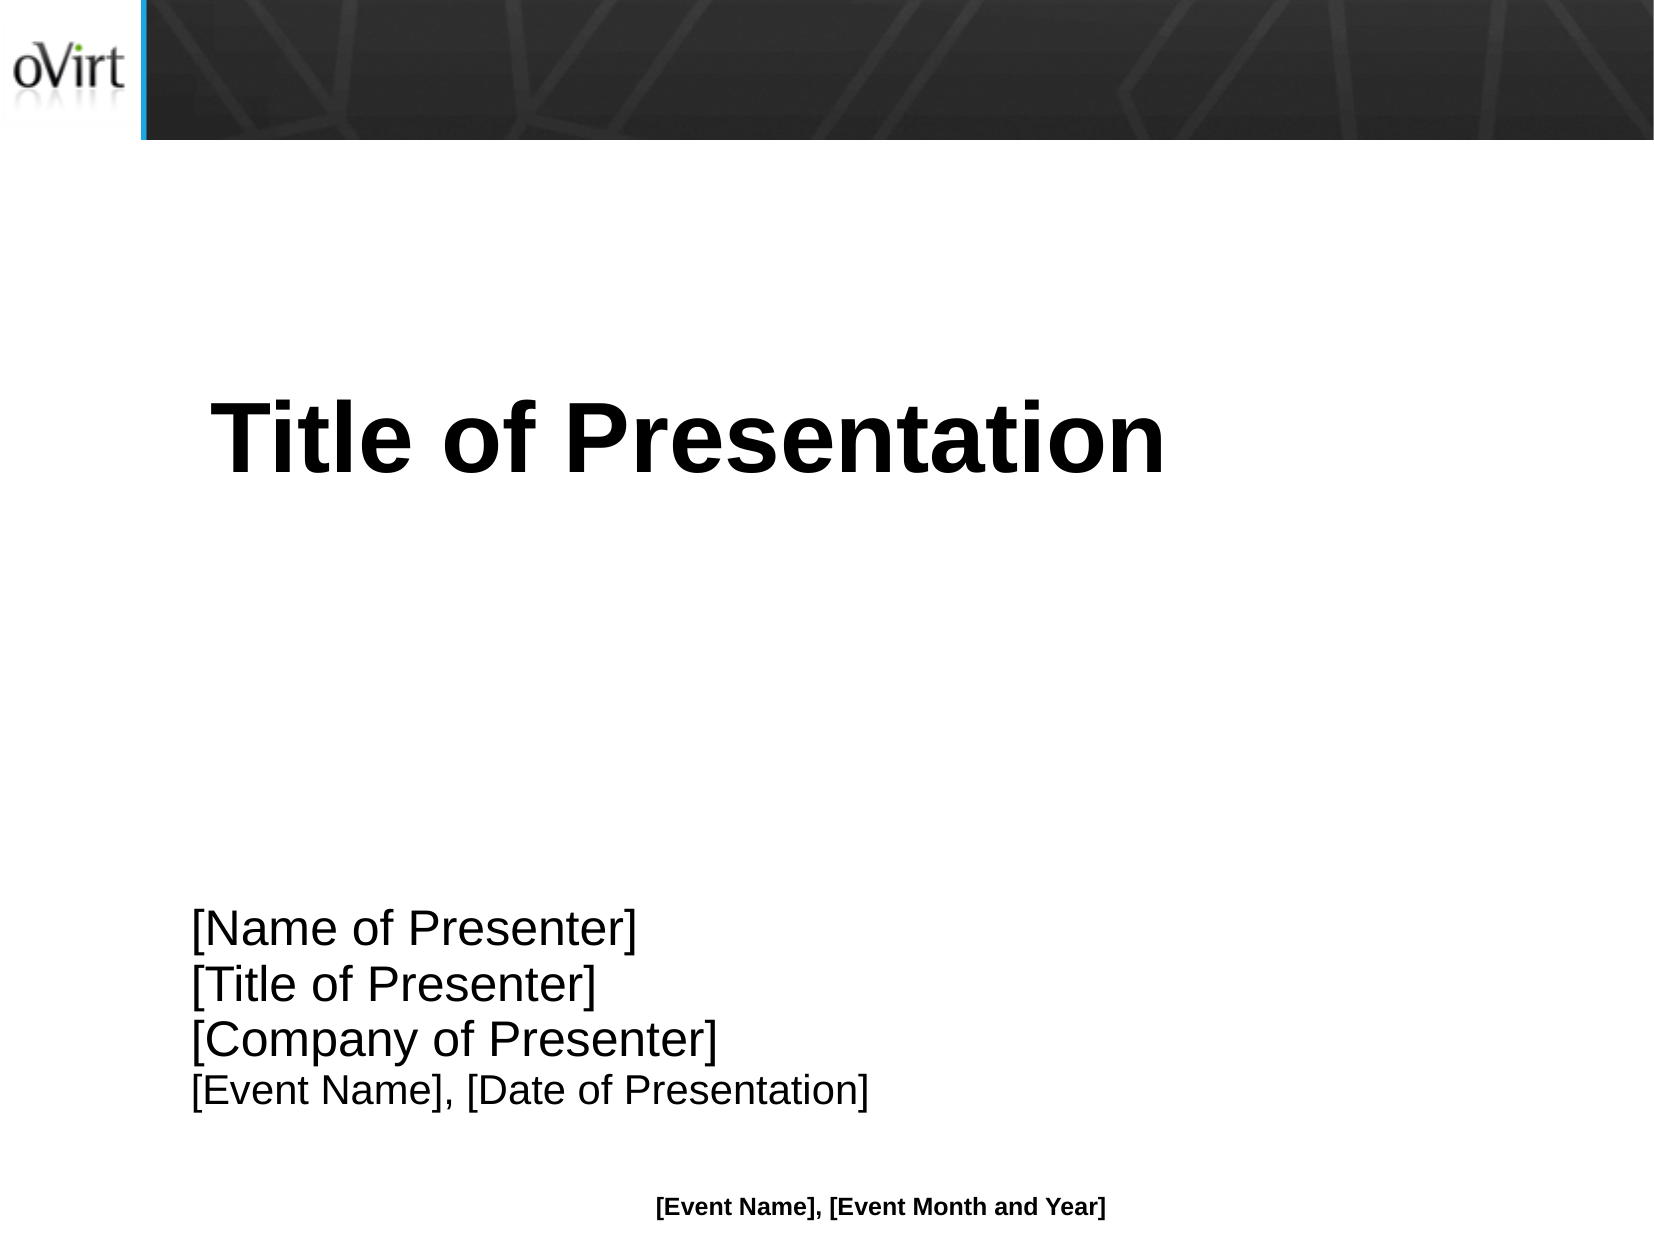

Title of Presentation
[Name of Presenter]
[Title of Presenter]
[Company of Presenter]
[Event Name], [Date of Presentation]